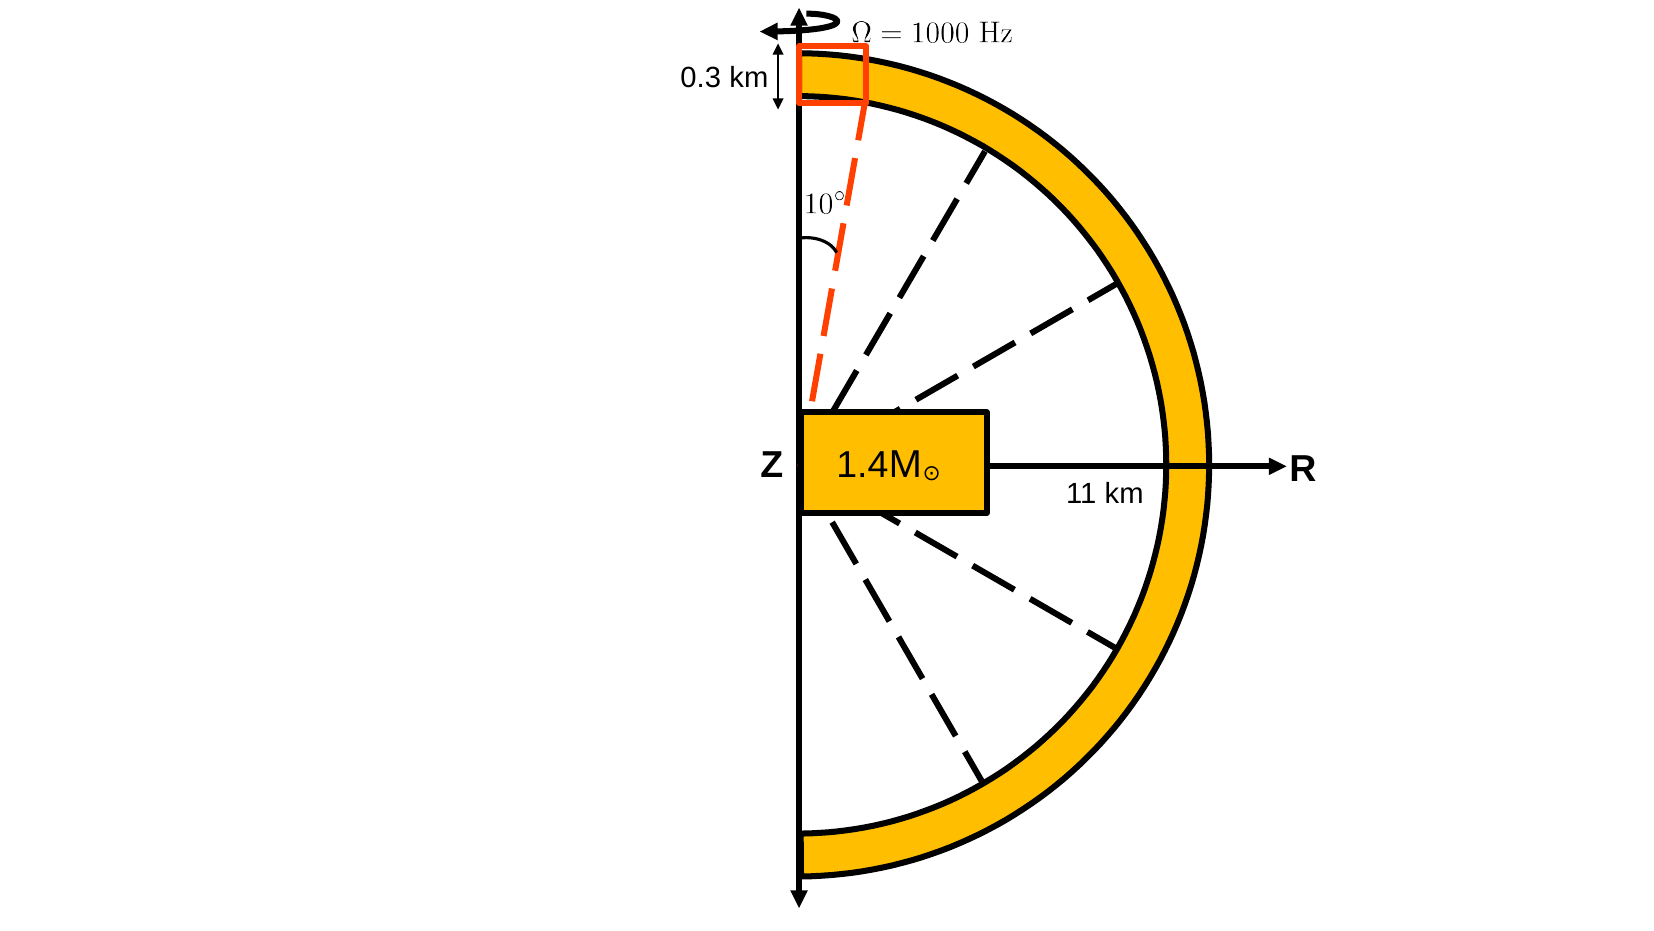

0.3 km
1.4M⊙
Z
R
11 km